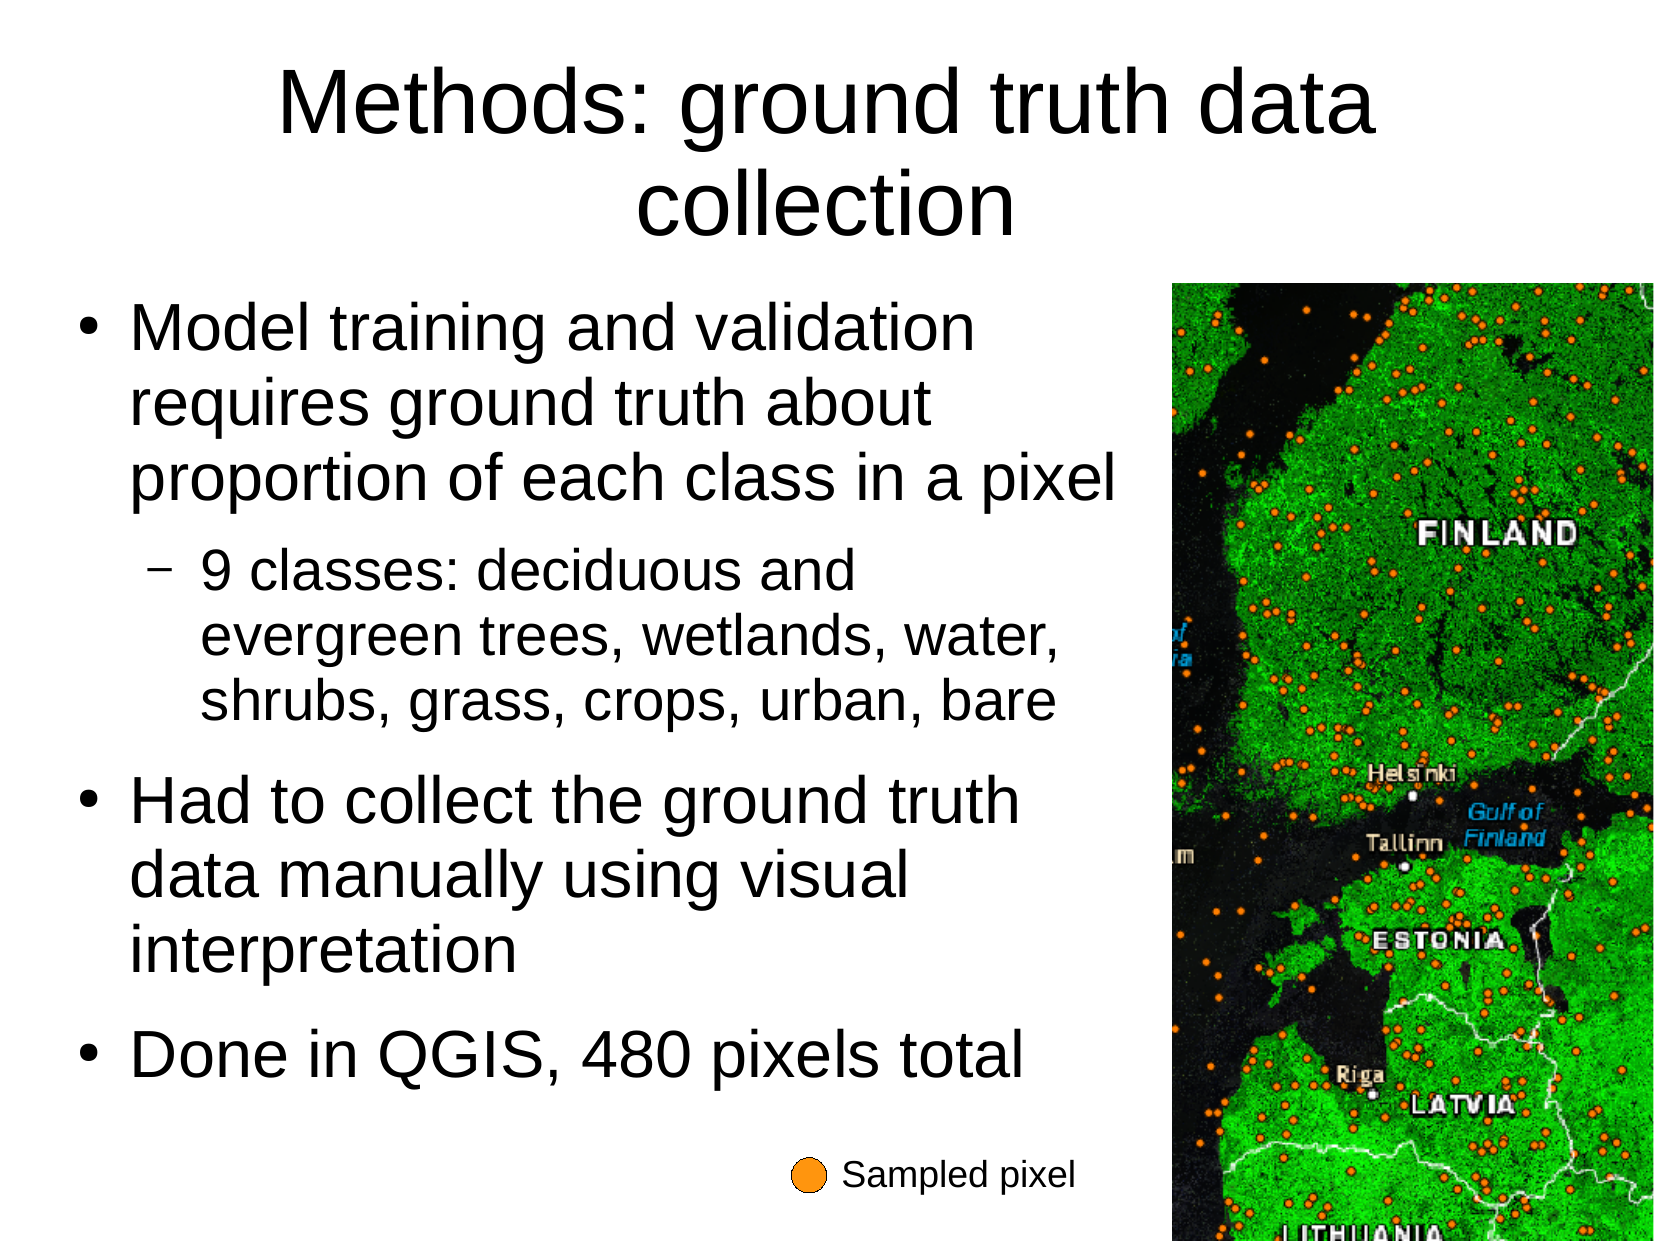

# Methods: ground truth data collection
Model training and validation requires ground truth about proportion of each class in a pixel
9 classes: deciduous and evergreen trees, wetlands, water, shrubs, grass, crops, urban, bare
Had to collect the ground truth data manually using visual interpretation
Done in QGIS, 480 pixels total
Sampled pixel